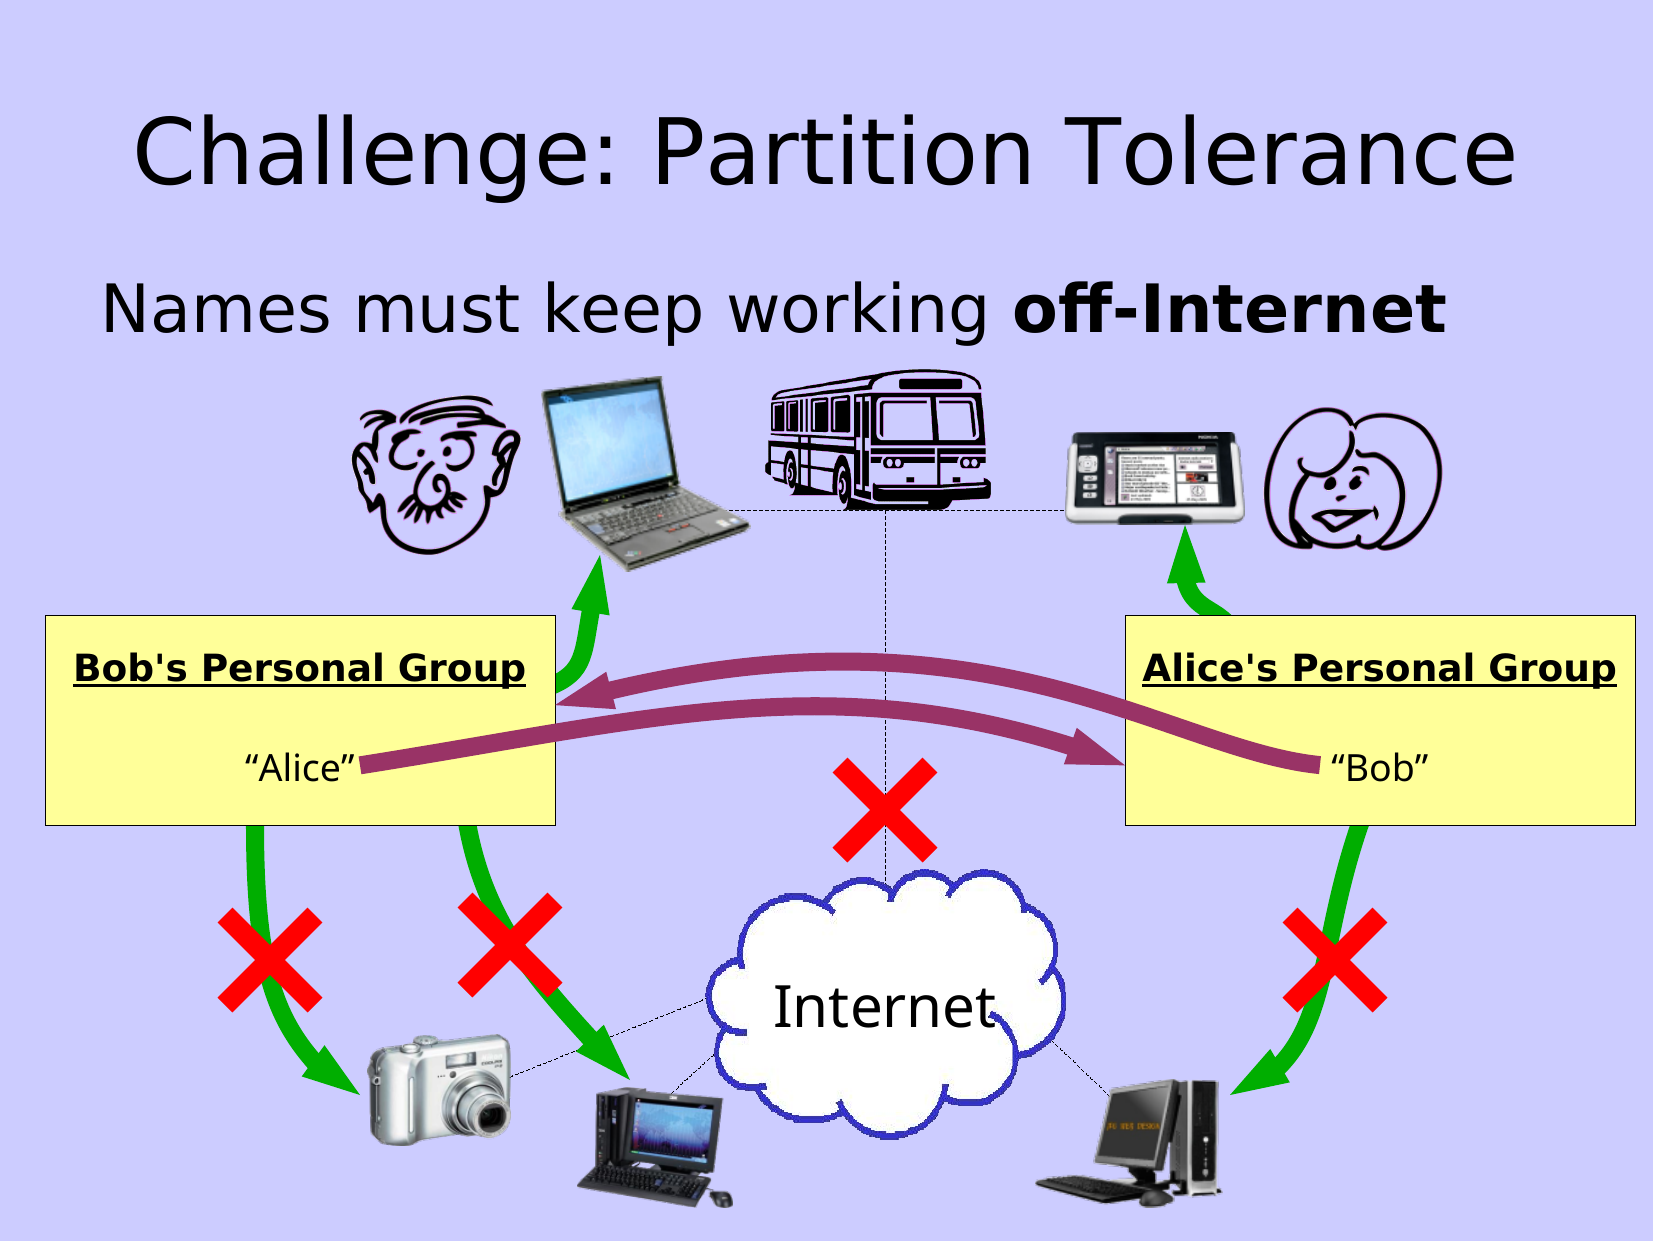

# Challenge: Partition Tolerance
Names must keep working off-Internet
Bob's Personal Group
“Alice”
Alice's Personal Group
“Bob”
Internet